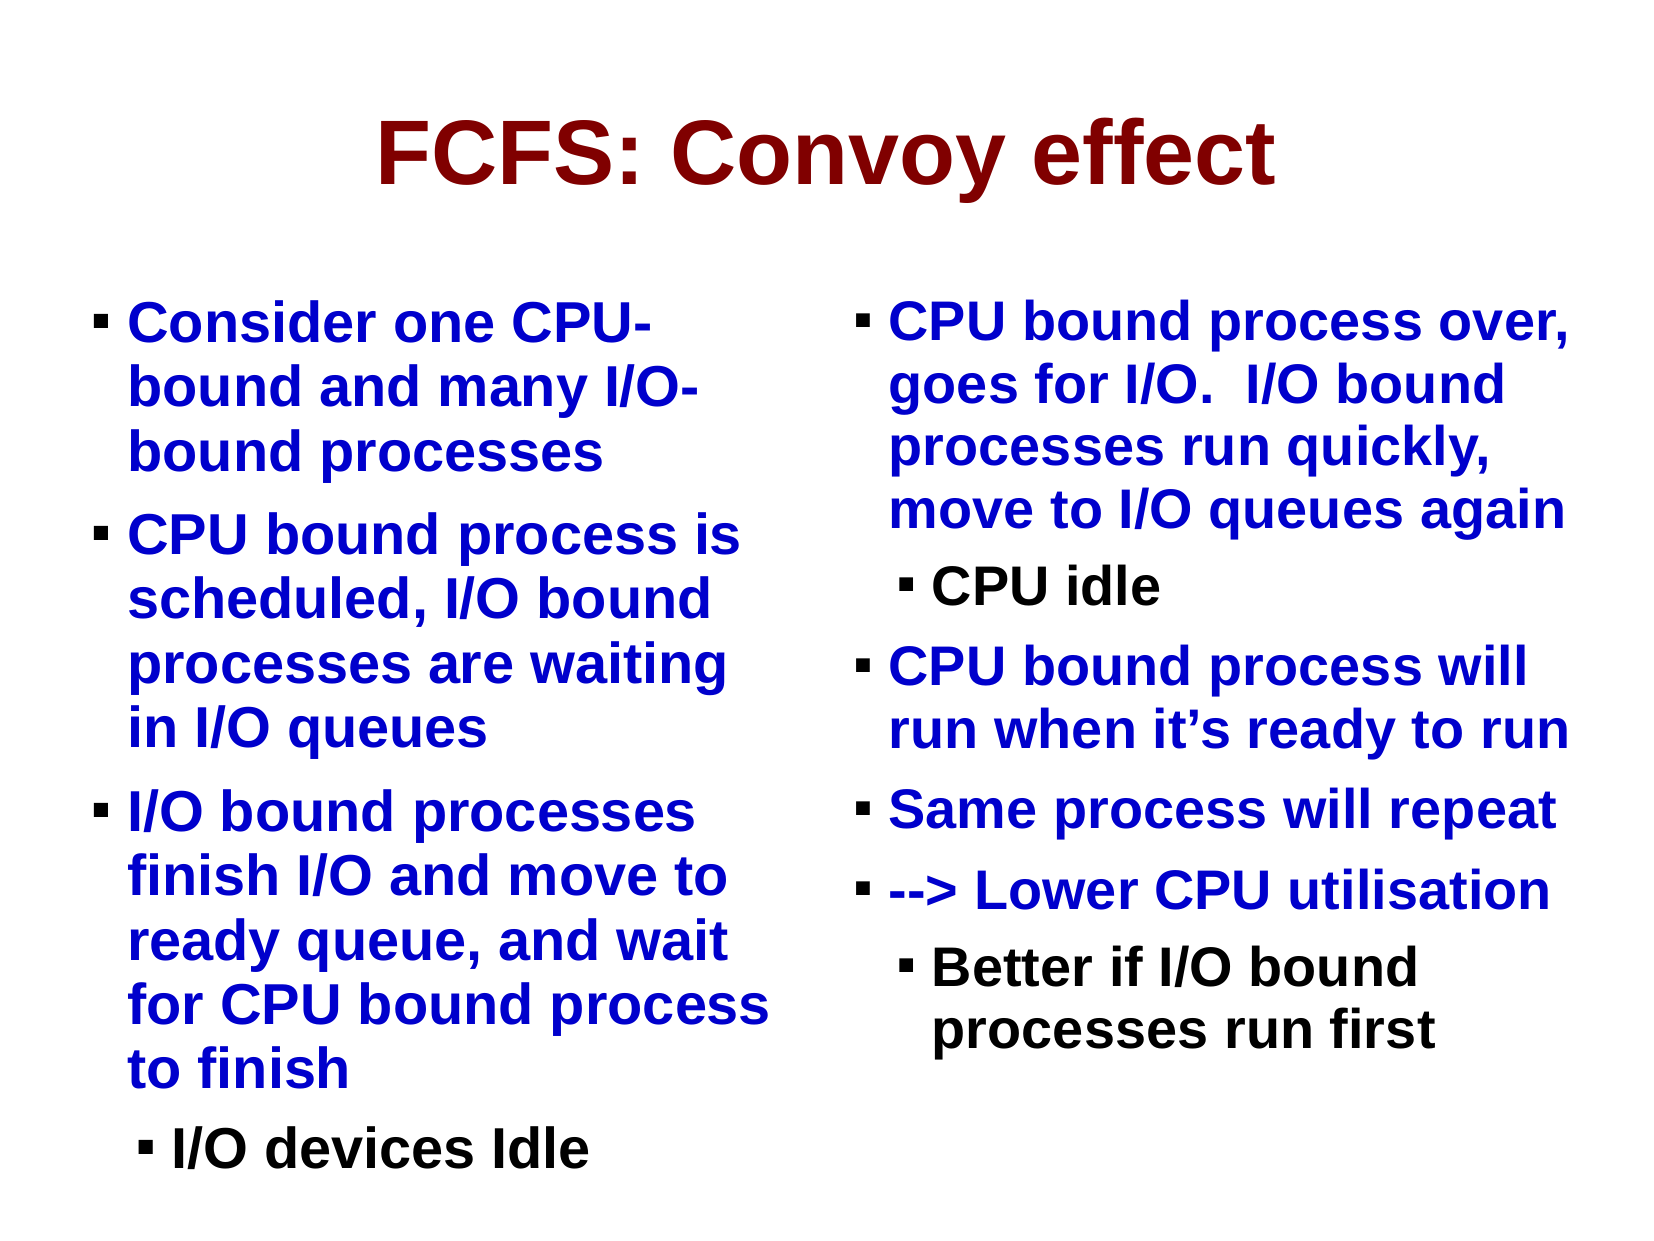

# FCFS: Convoy effect
Consider one CPU-bound and many I/O-bound processes
CPU bound process is scheduled, I/O bound processes are waiting in I/O queues
I/O bound processes finish I/O and move to ready queue, and wait for CPU bound process to finish
I/O devices Idle
CPU bound process over, goes for I/O. I/O bound processes run quickly, move to I/O queues again
CPU idle
CPU bound process will run when it’s ready to run
Same process will repeat
--> Lower CPU utilisation
Better if I/O bound processes run first